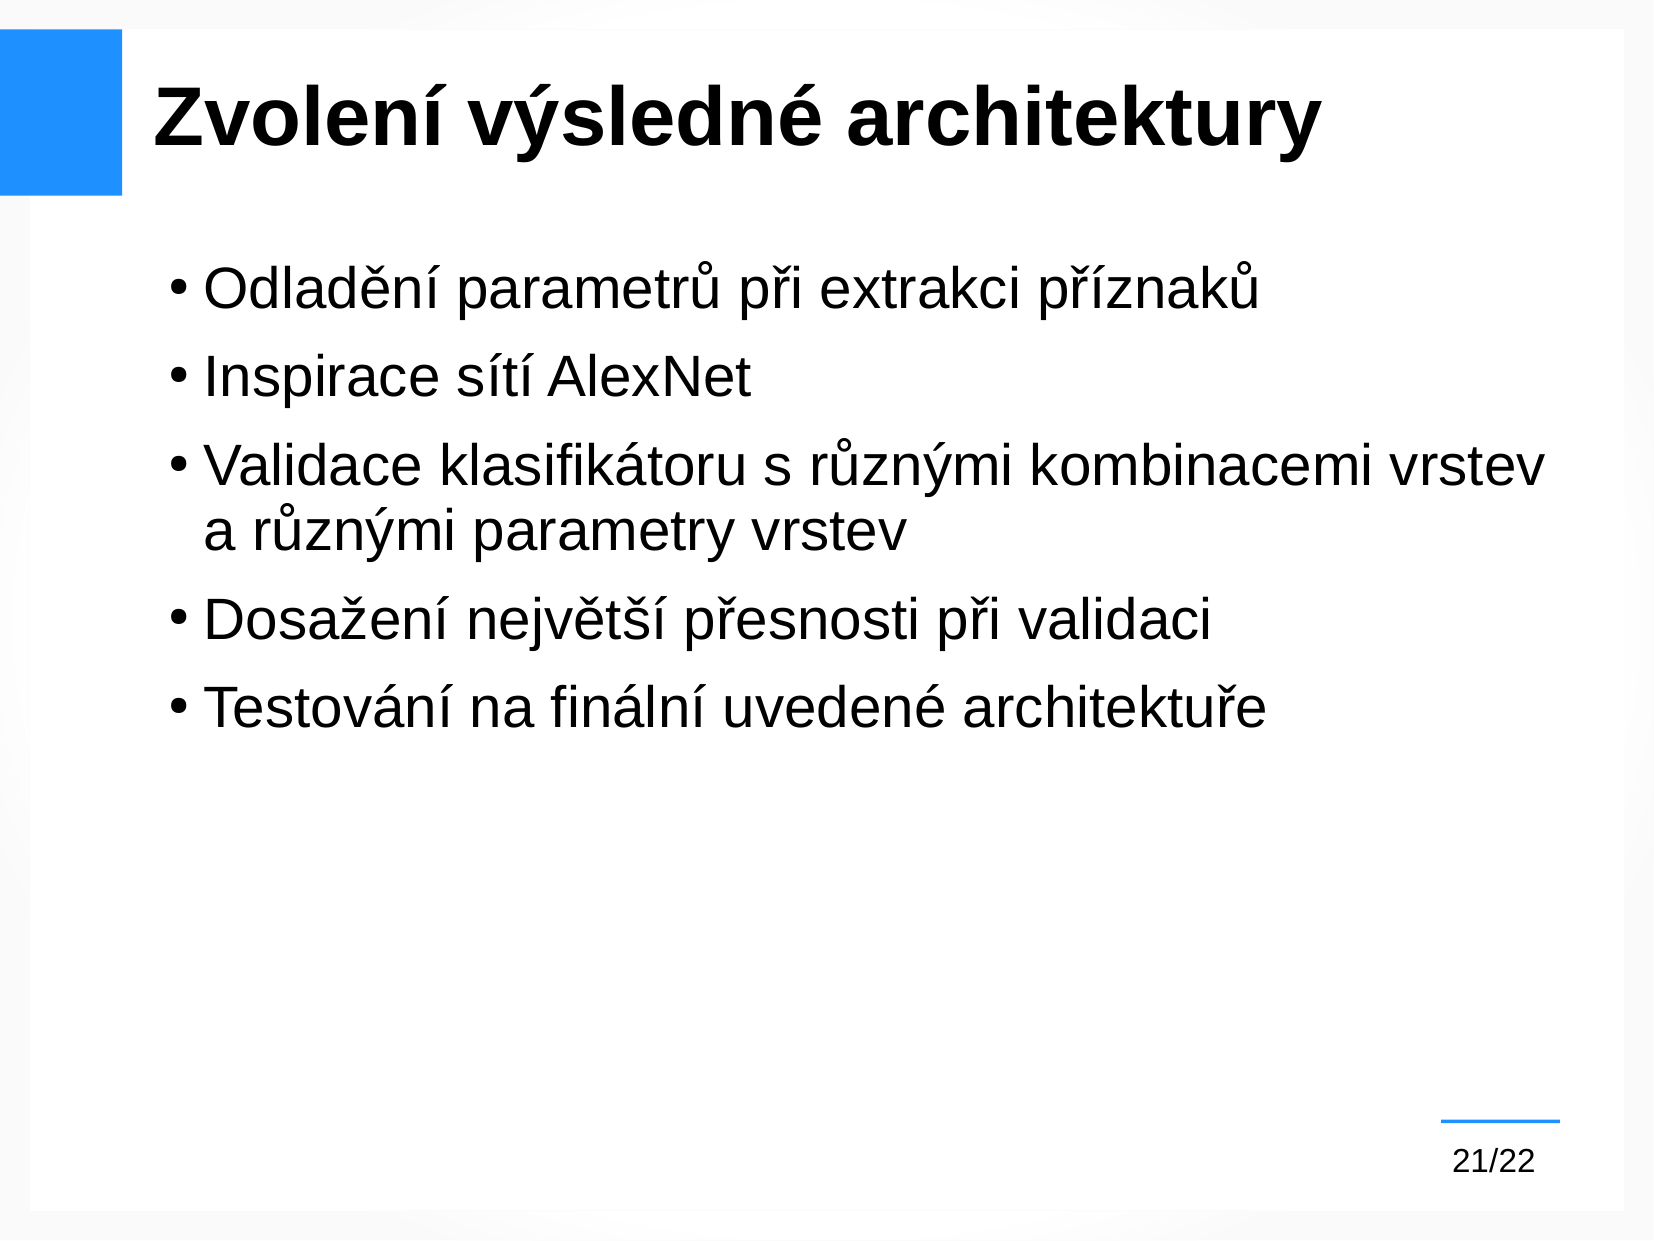

# Zvolení výsledné architektury
Odladění parametrů při extrakci příznaků
Inspirace sítí AlexNet
Validace klasifikátoru s různými kombinacemi vrstev a různými parametry vrstev
Dosažení největší přesnosti při validaci
Testování na finální uvedené architektuře
21